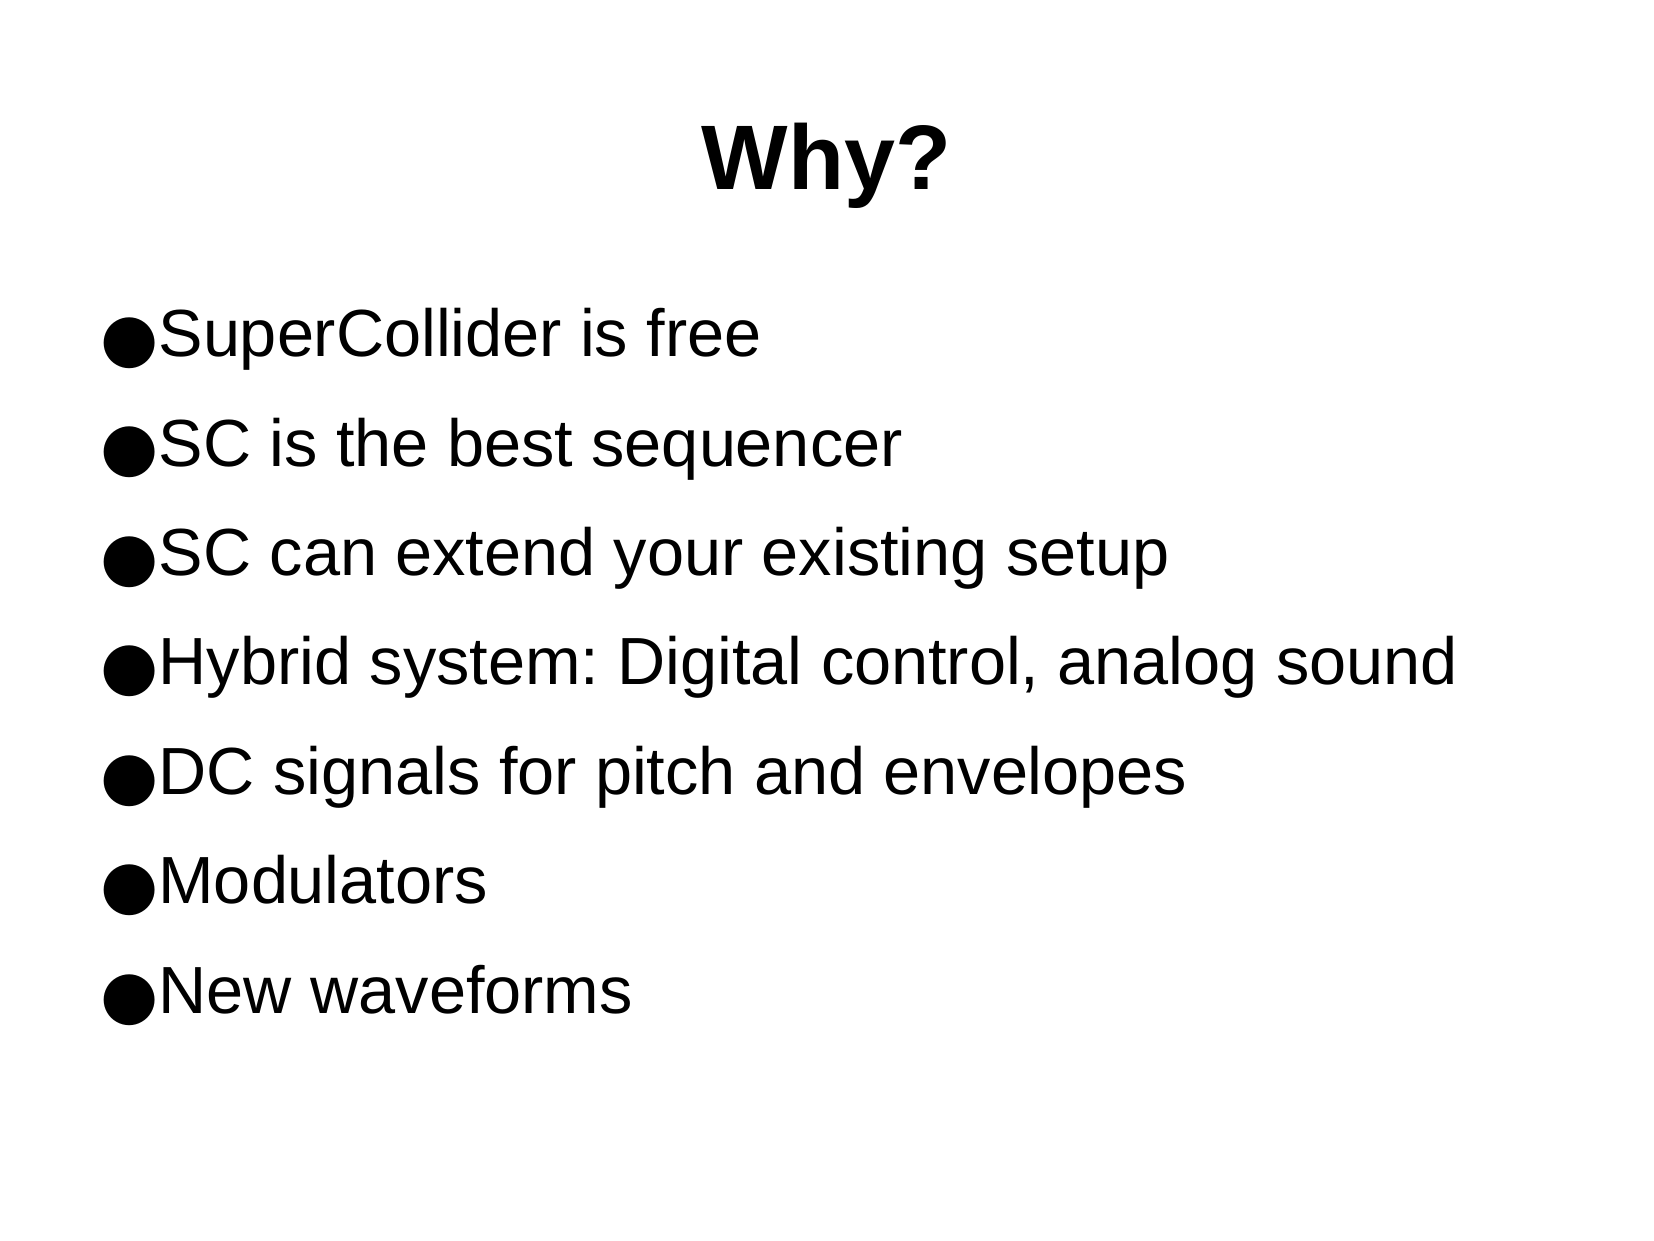

Why?
SuperCollider is free
SC is the best sequencer
SC can extend your existing setup
Hybrid system: Digital control, analog sound
DC signals for pitch and envelopes
Modulators
New waveforms